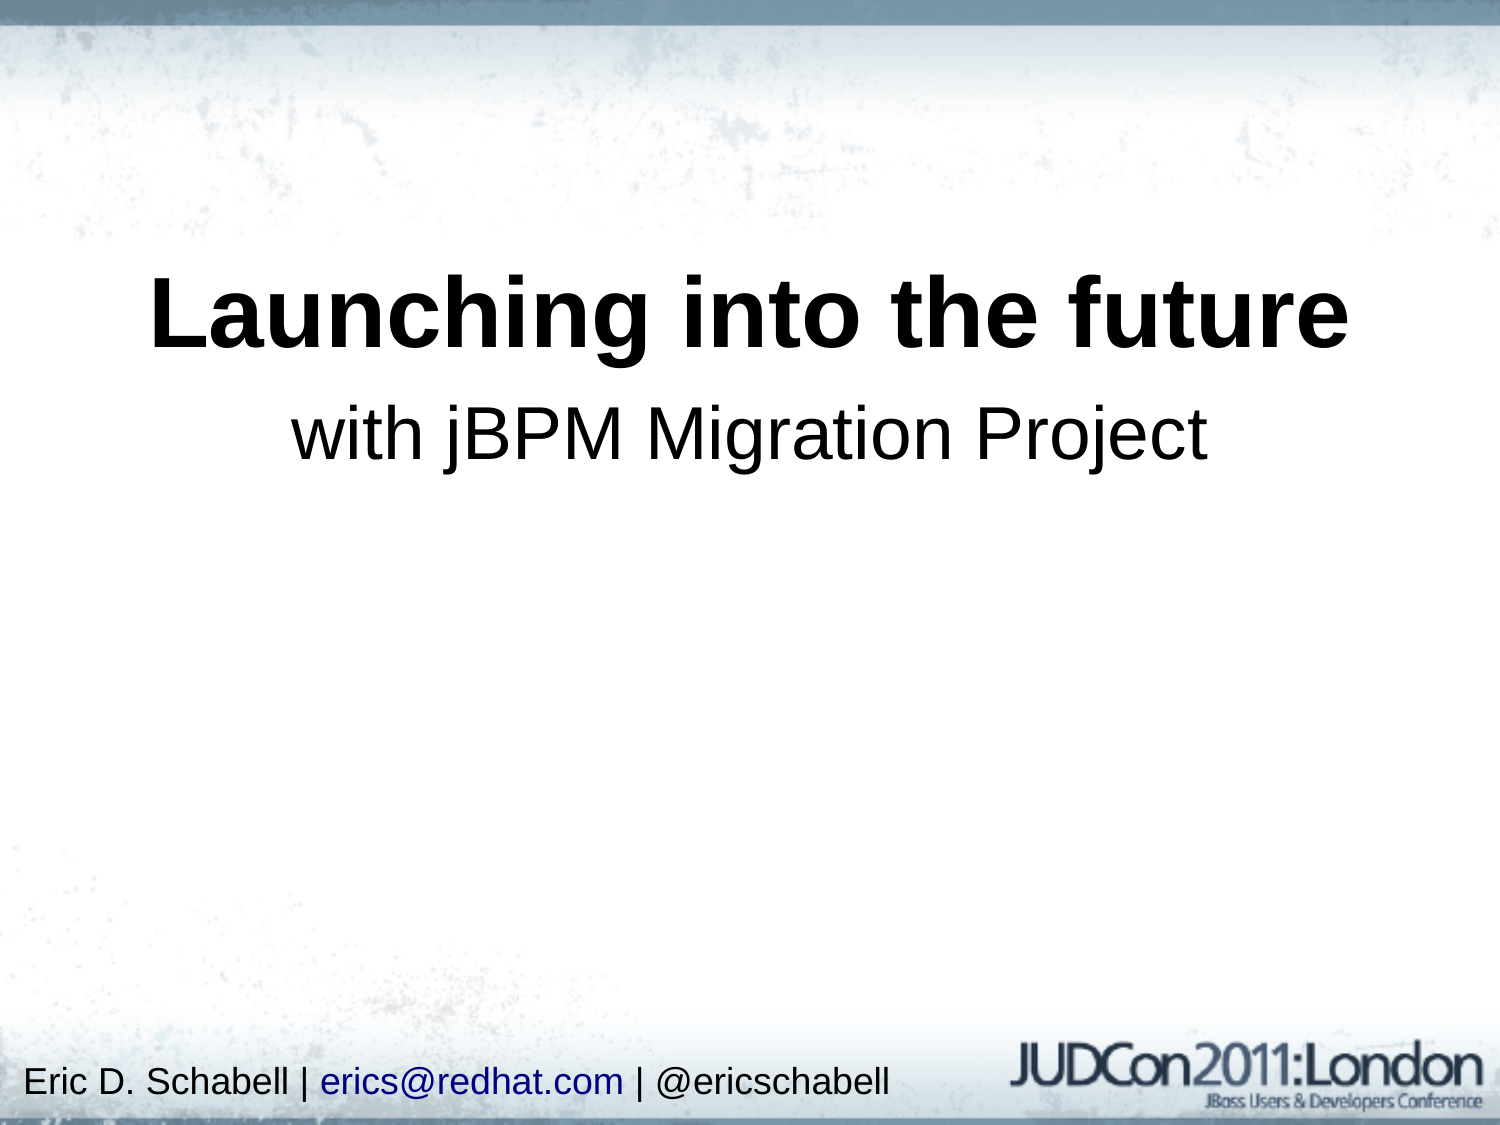

Launching into the future
with jBPM Migration Project
Eric D. Schabell | erics@redhat.com | @ericschabell